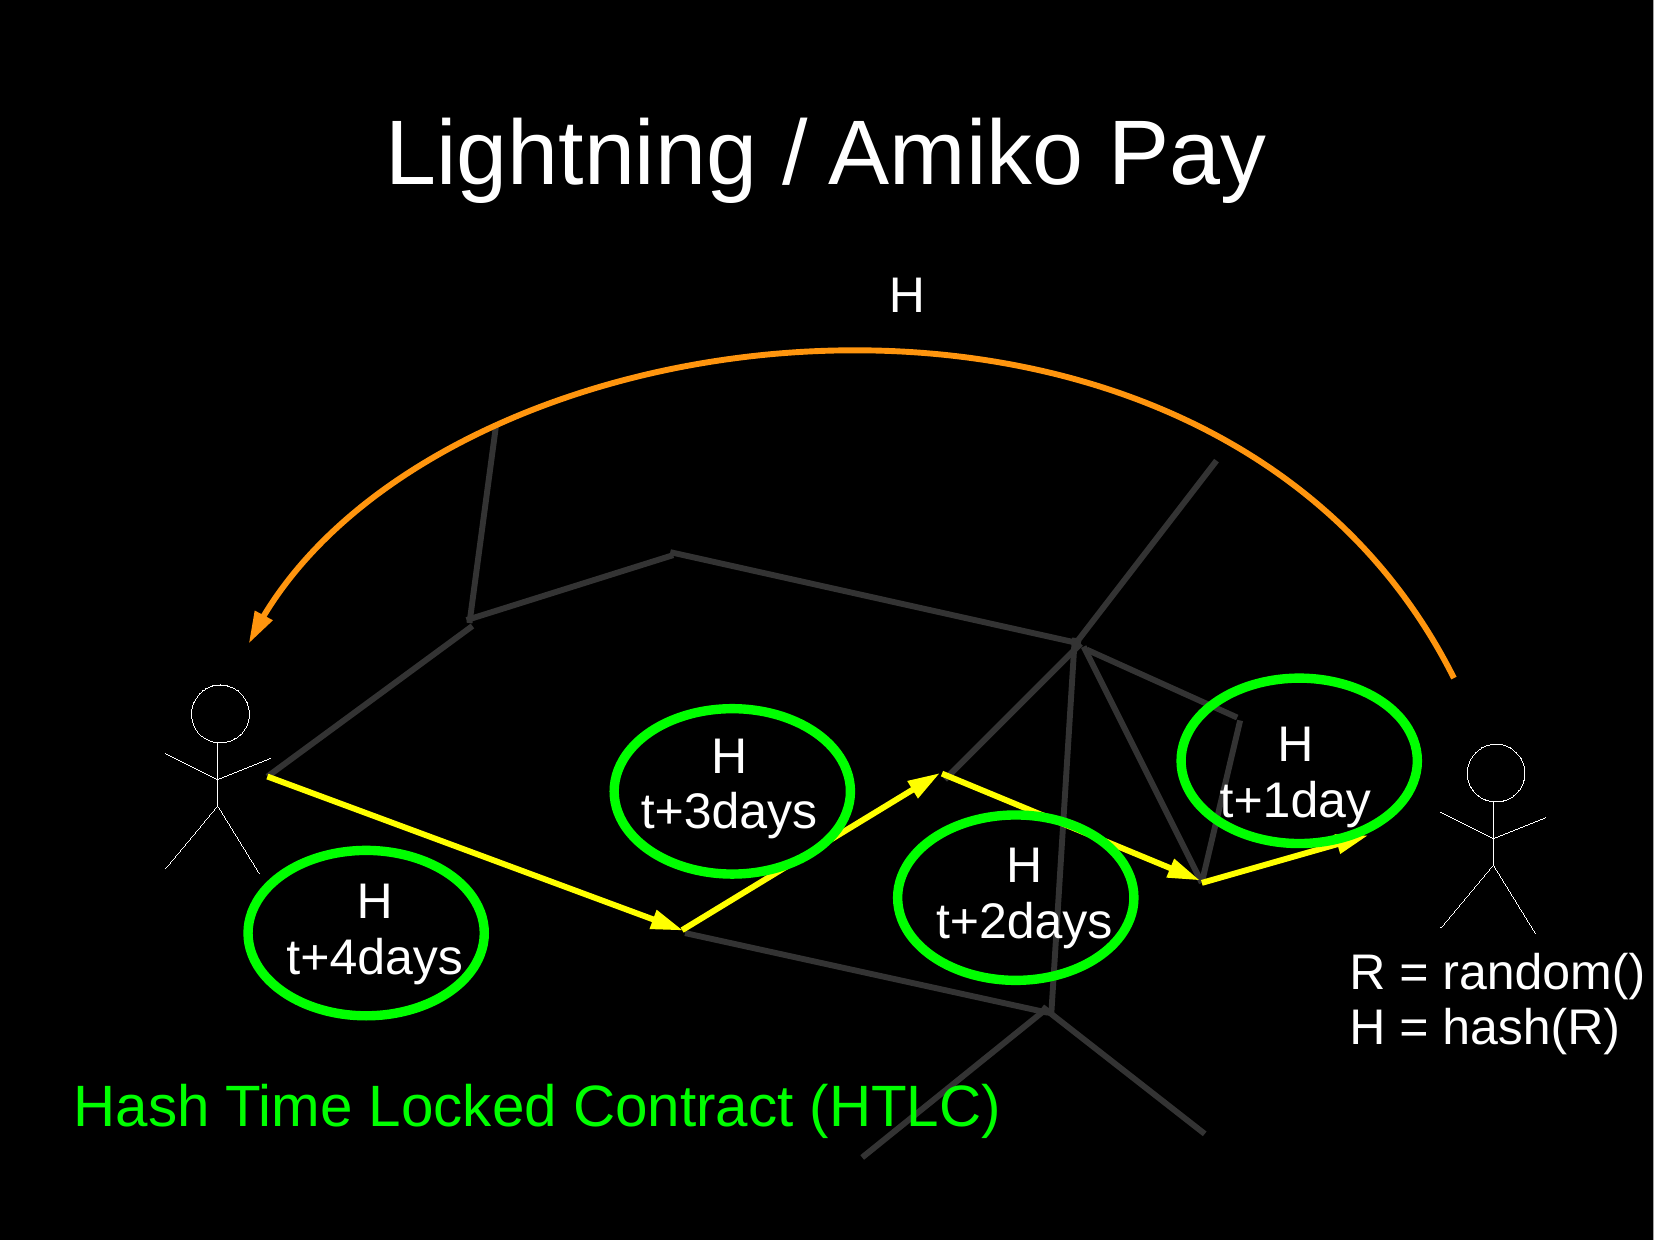

# Lightning / Amiko Pay
H
H
t+1day
H
t+3days
H
t+2days
H
t+4days
R = random()
H = hash(R)
Hash Time Locked Contract (HTLC)